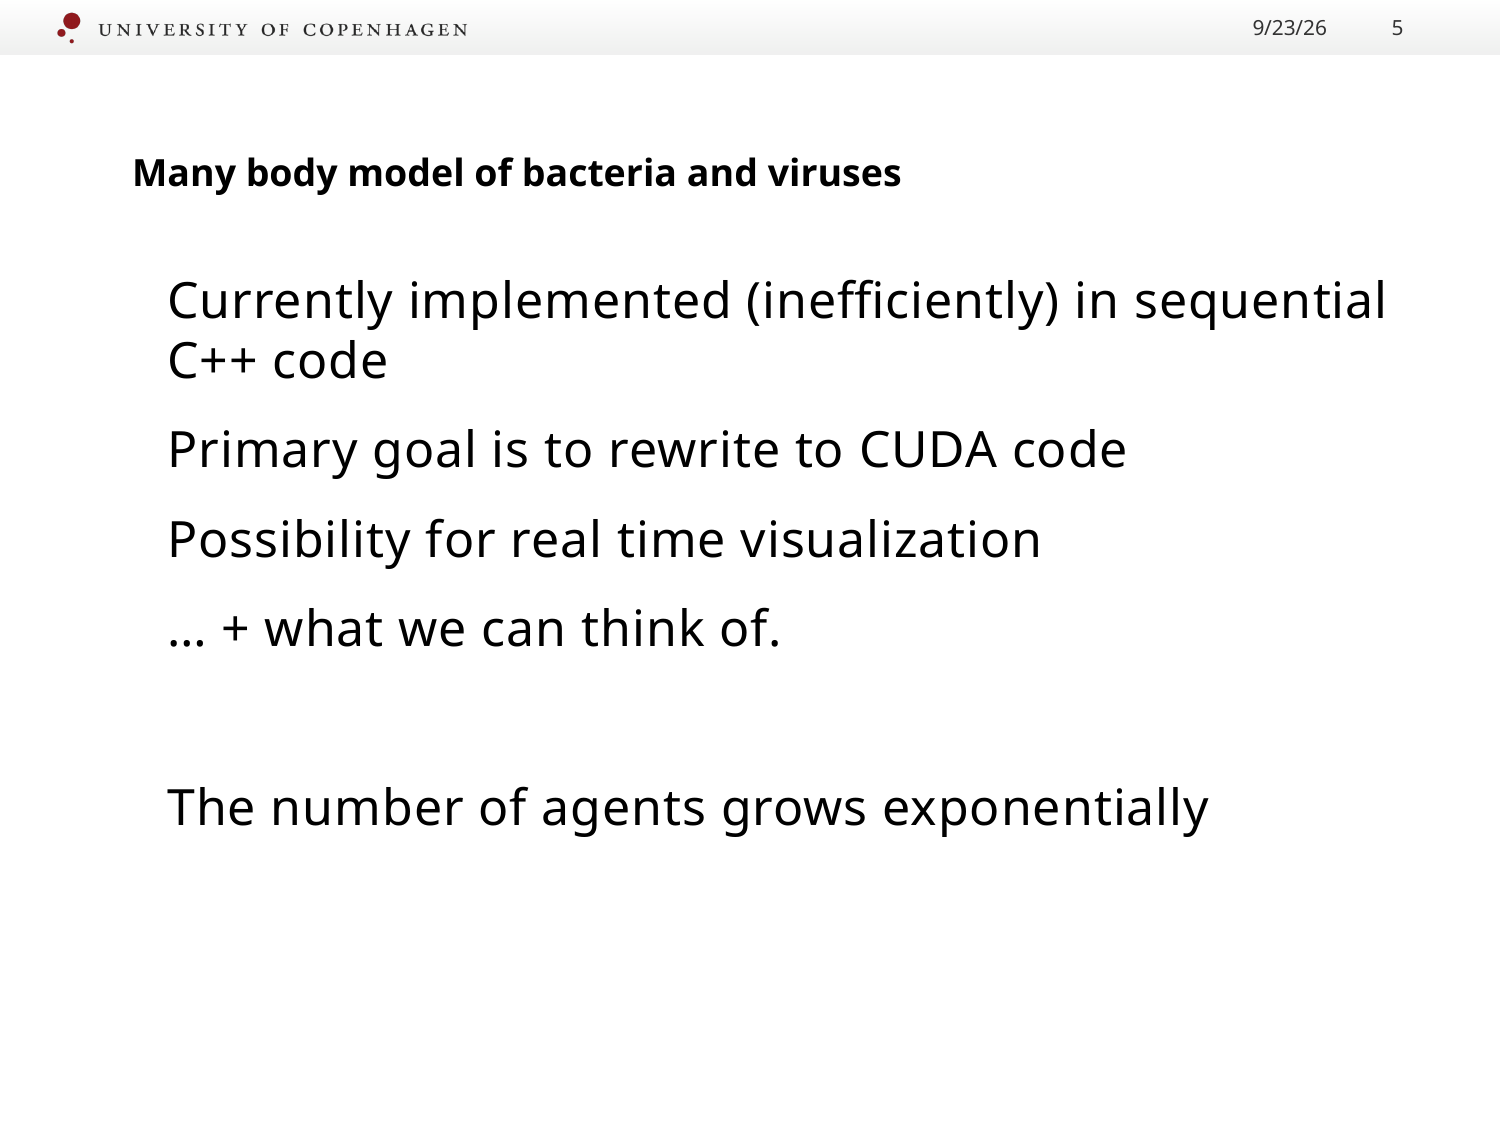

Many body model of bacteria and viruses
# Currently implemented (inefficiently) in sequential C++ code
Primary goal is to rewrite to CUDA code
Possibility for real time visualization
… + what we can think of.
The number of agents grows exponentially